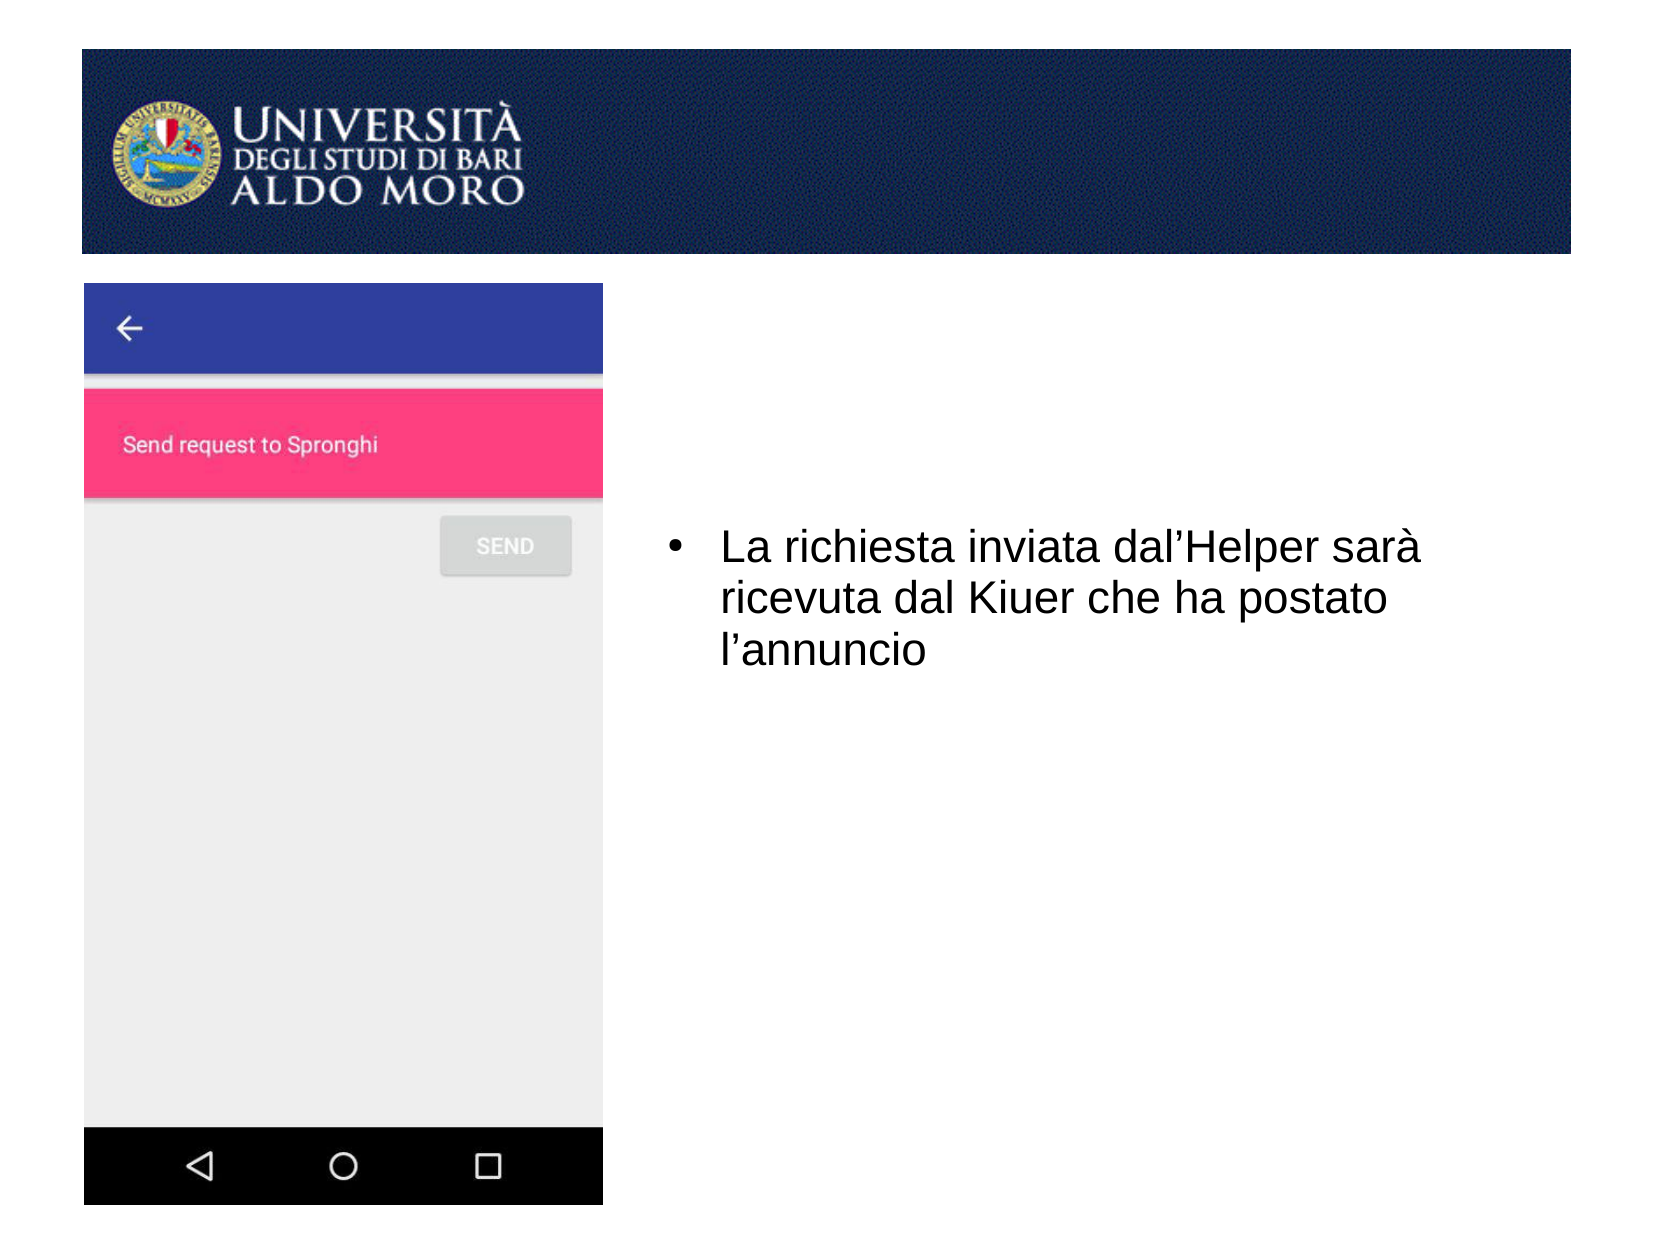

#
La richiesta inviata dal’Helper sarà ricevuta dal Kiuer che ha postato l’annuncio